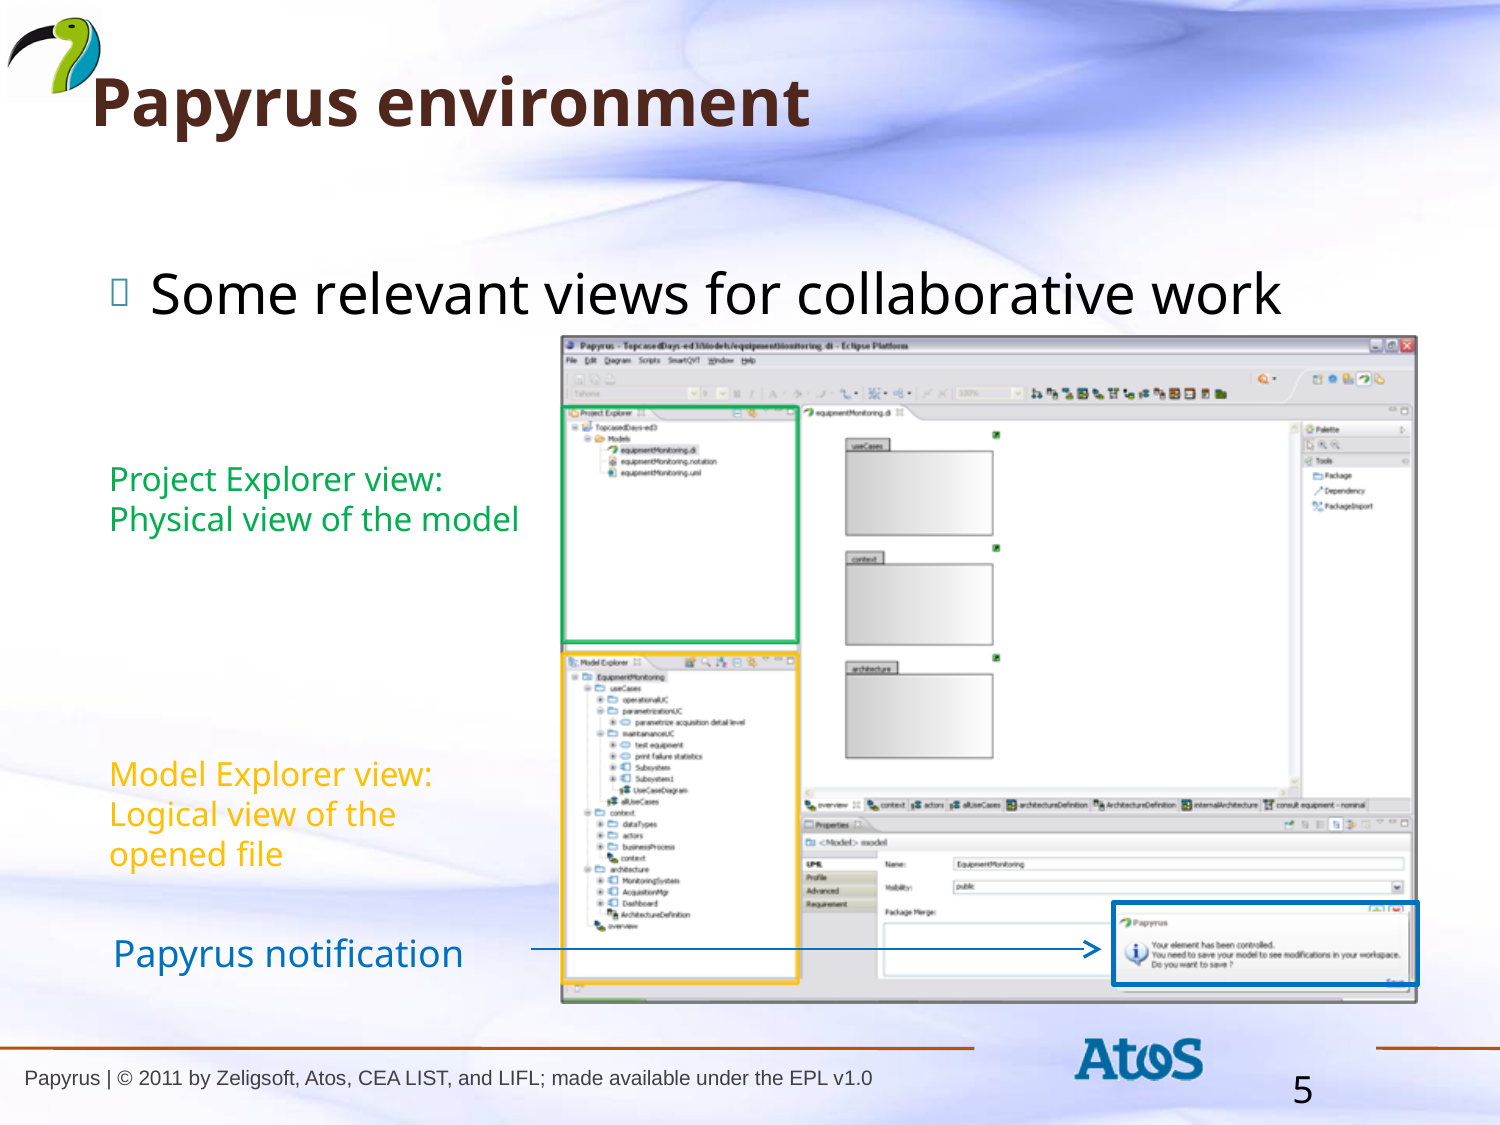

Papyrus environment
# Some relevant views for collaborative work
Project Explorer view:
Physical view of the model
Model Explorer view:
Logical view of the opened file
Papyrus notification